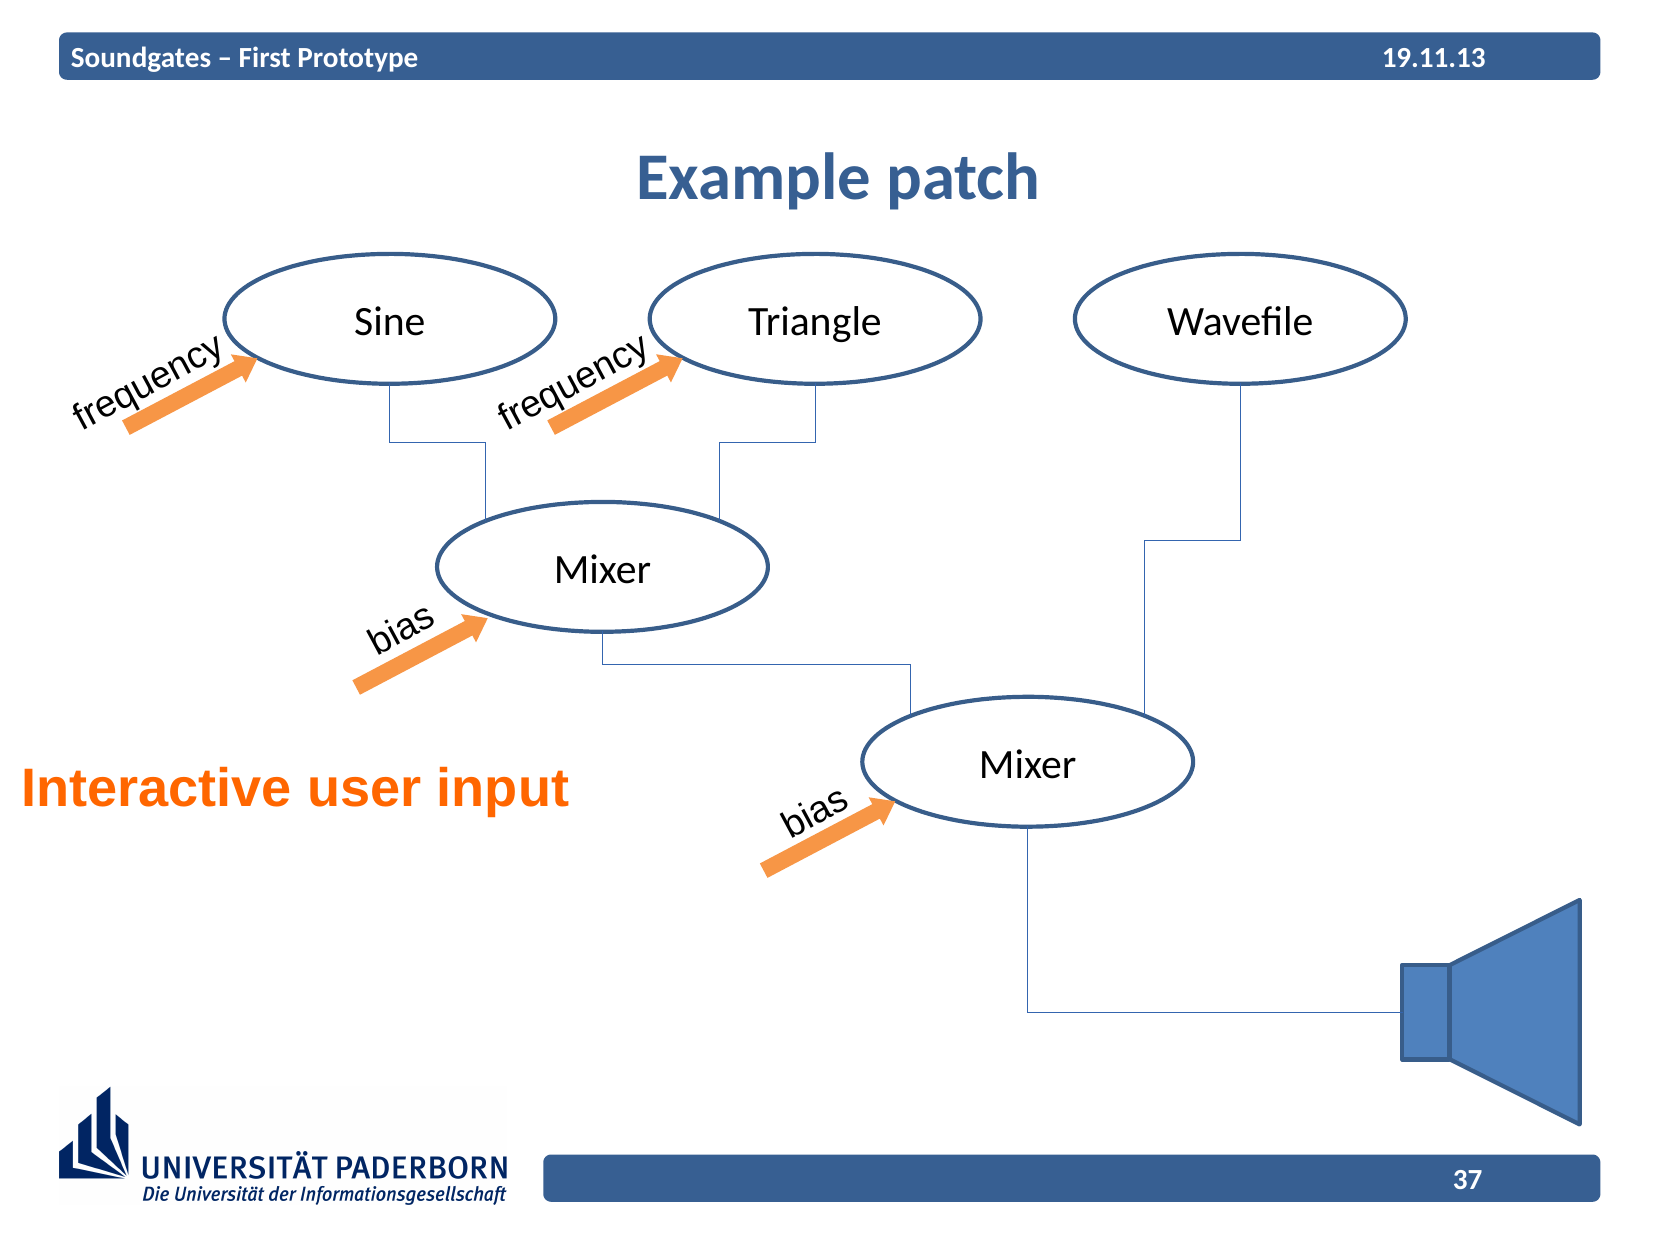

Soundgates – First Prototype
19.11.13
# Example patch
Sine
Triangle
Wavefile
frequency
frequency
Mixer
bias
Mixer
Interactive user input
bias